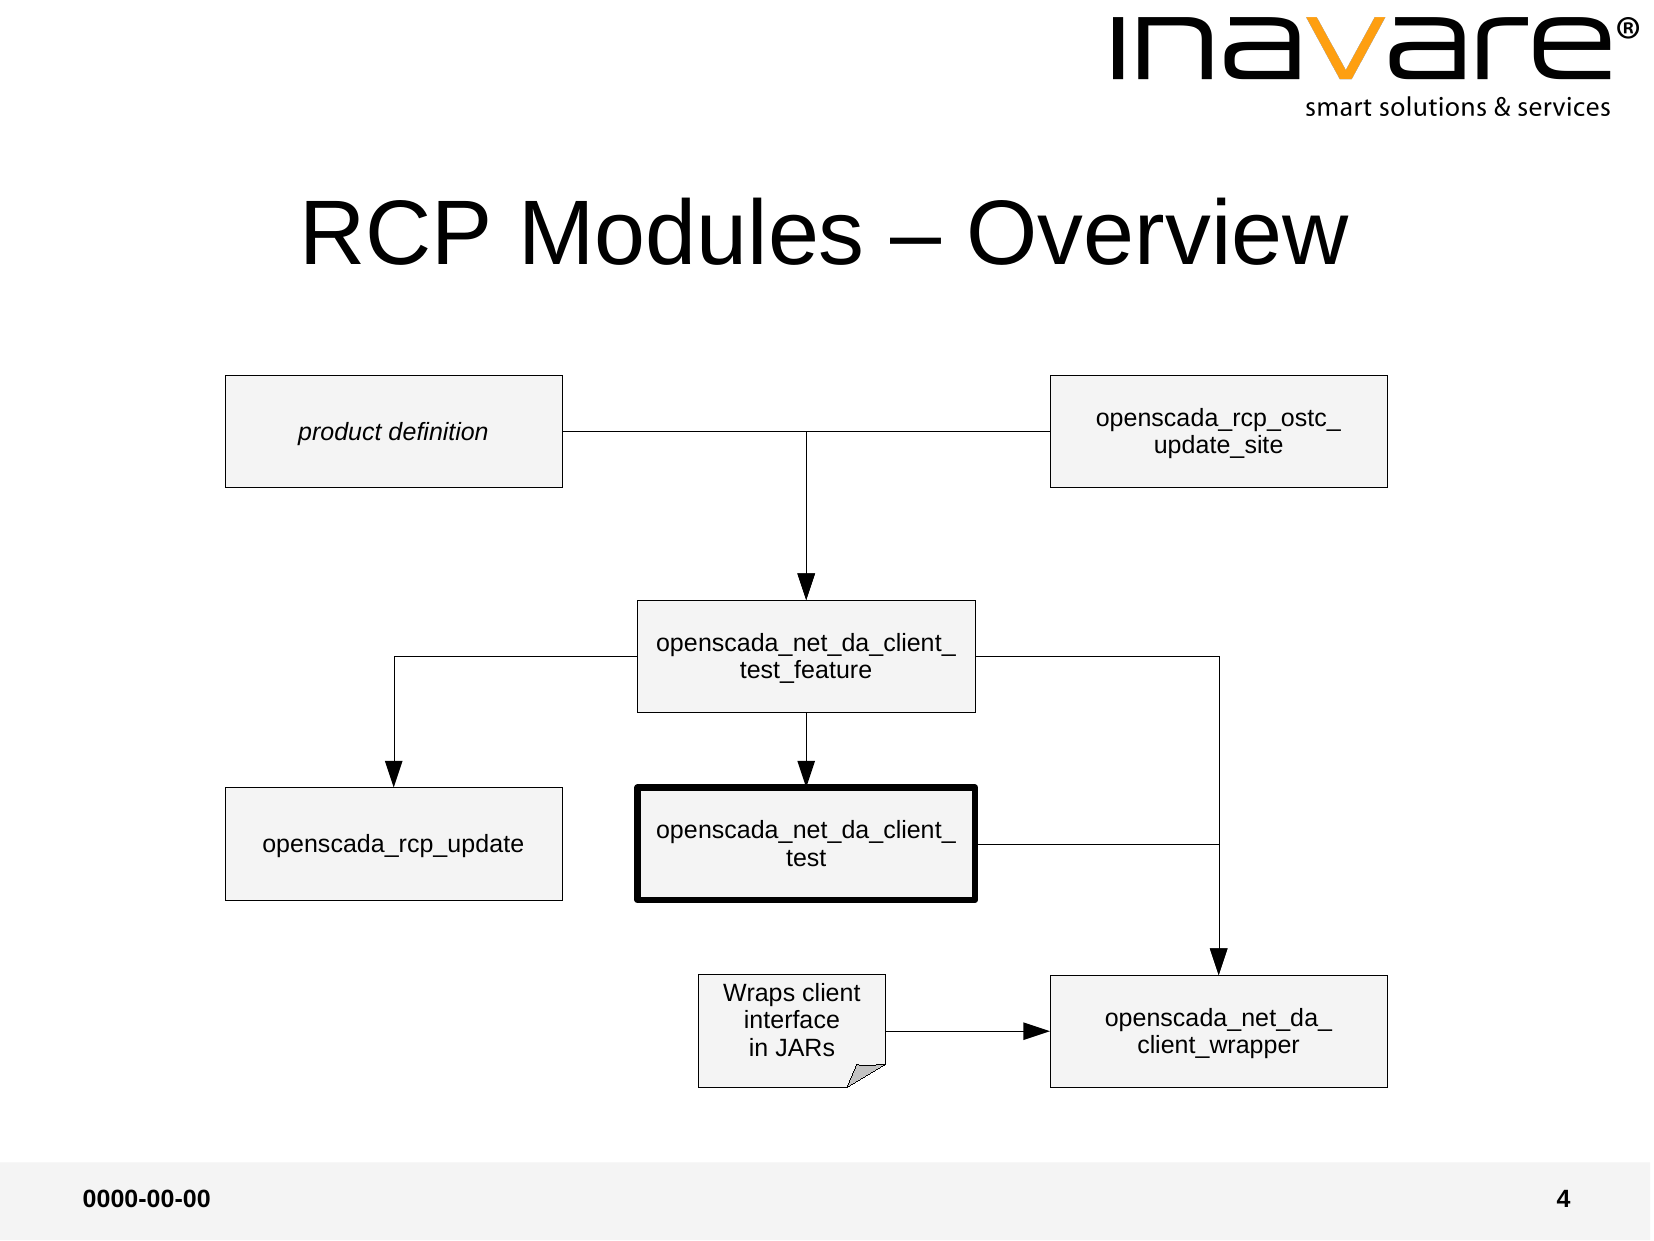

# RCP Modules – Overview
product definition
openscada_rcp_ostc_
update_site
openscada_net_da_client_
test_feature
openscada_rcp_update
openscada_net_da_client_
test
Wraps client
interface
in JARs
openscada_net_da_
client_wrapper
0000-00-00
4